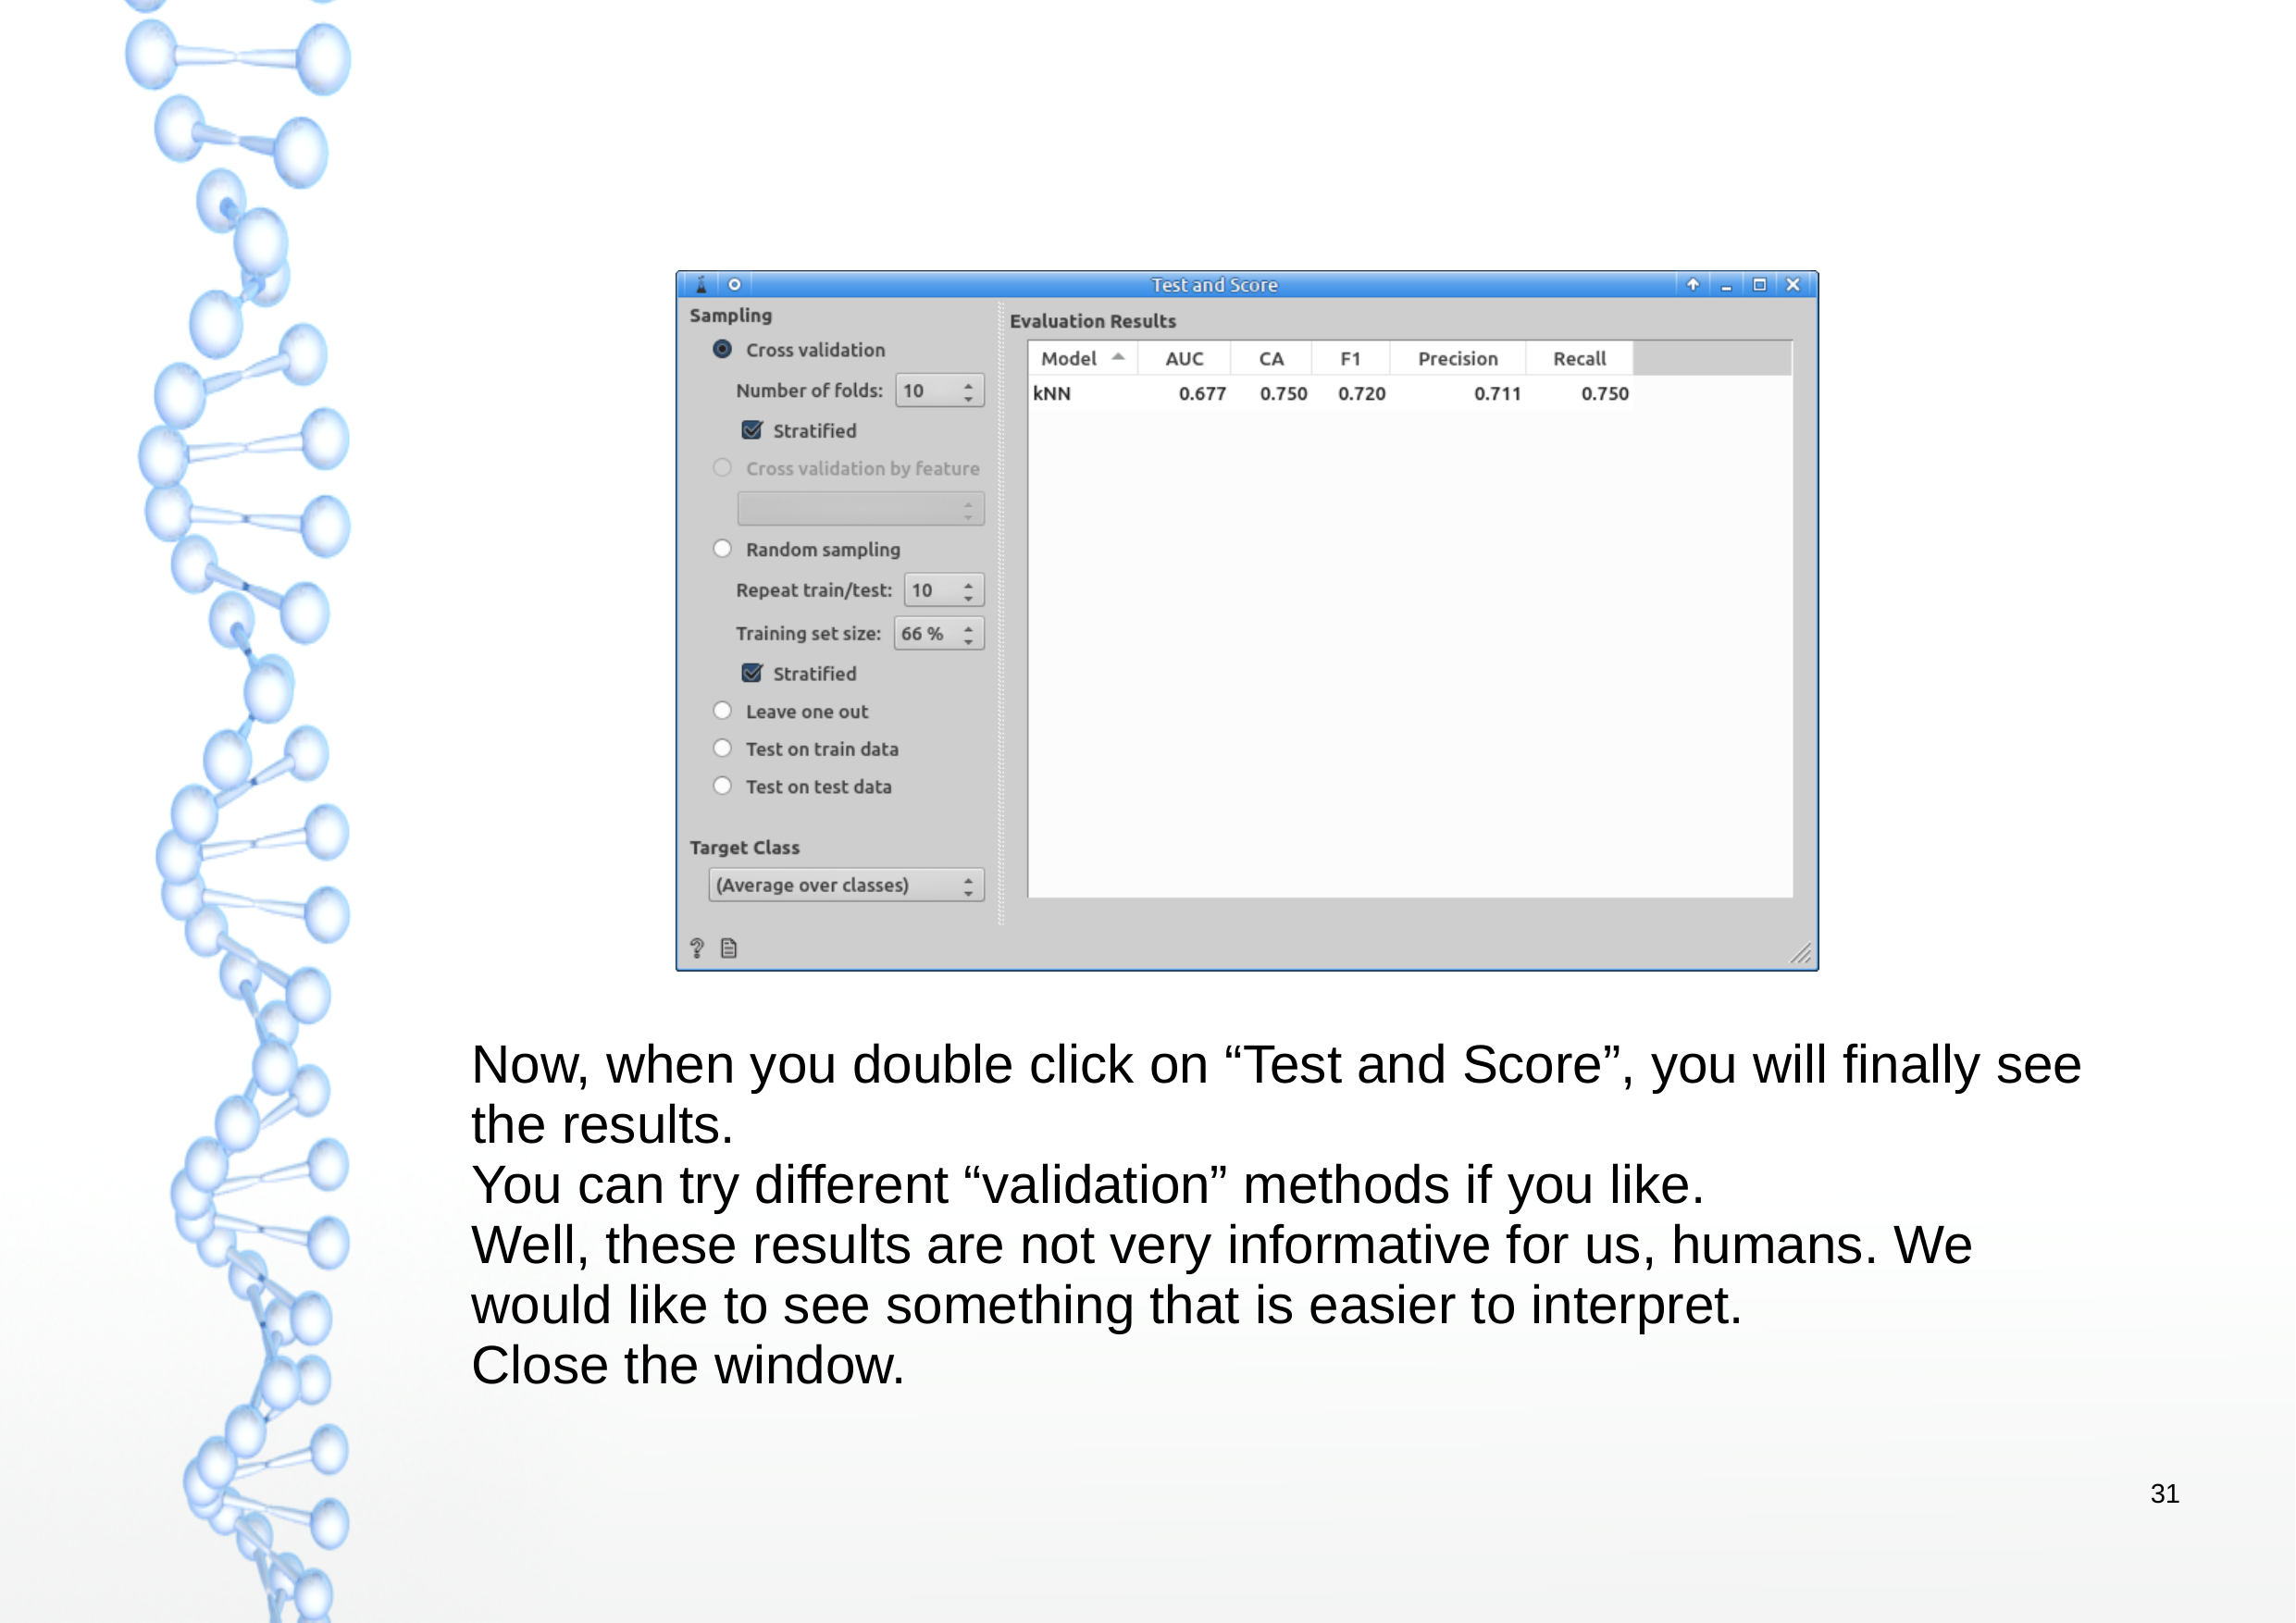

Now, when you double click on “Test and Score”, you will finally see the results.
You can try different “validation” methods if you like.
Well, these results are not very informative for us, humans. We would like to see something that is easier to interpret.
Close the window.
31